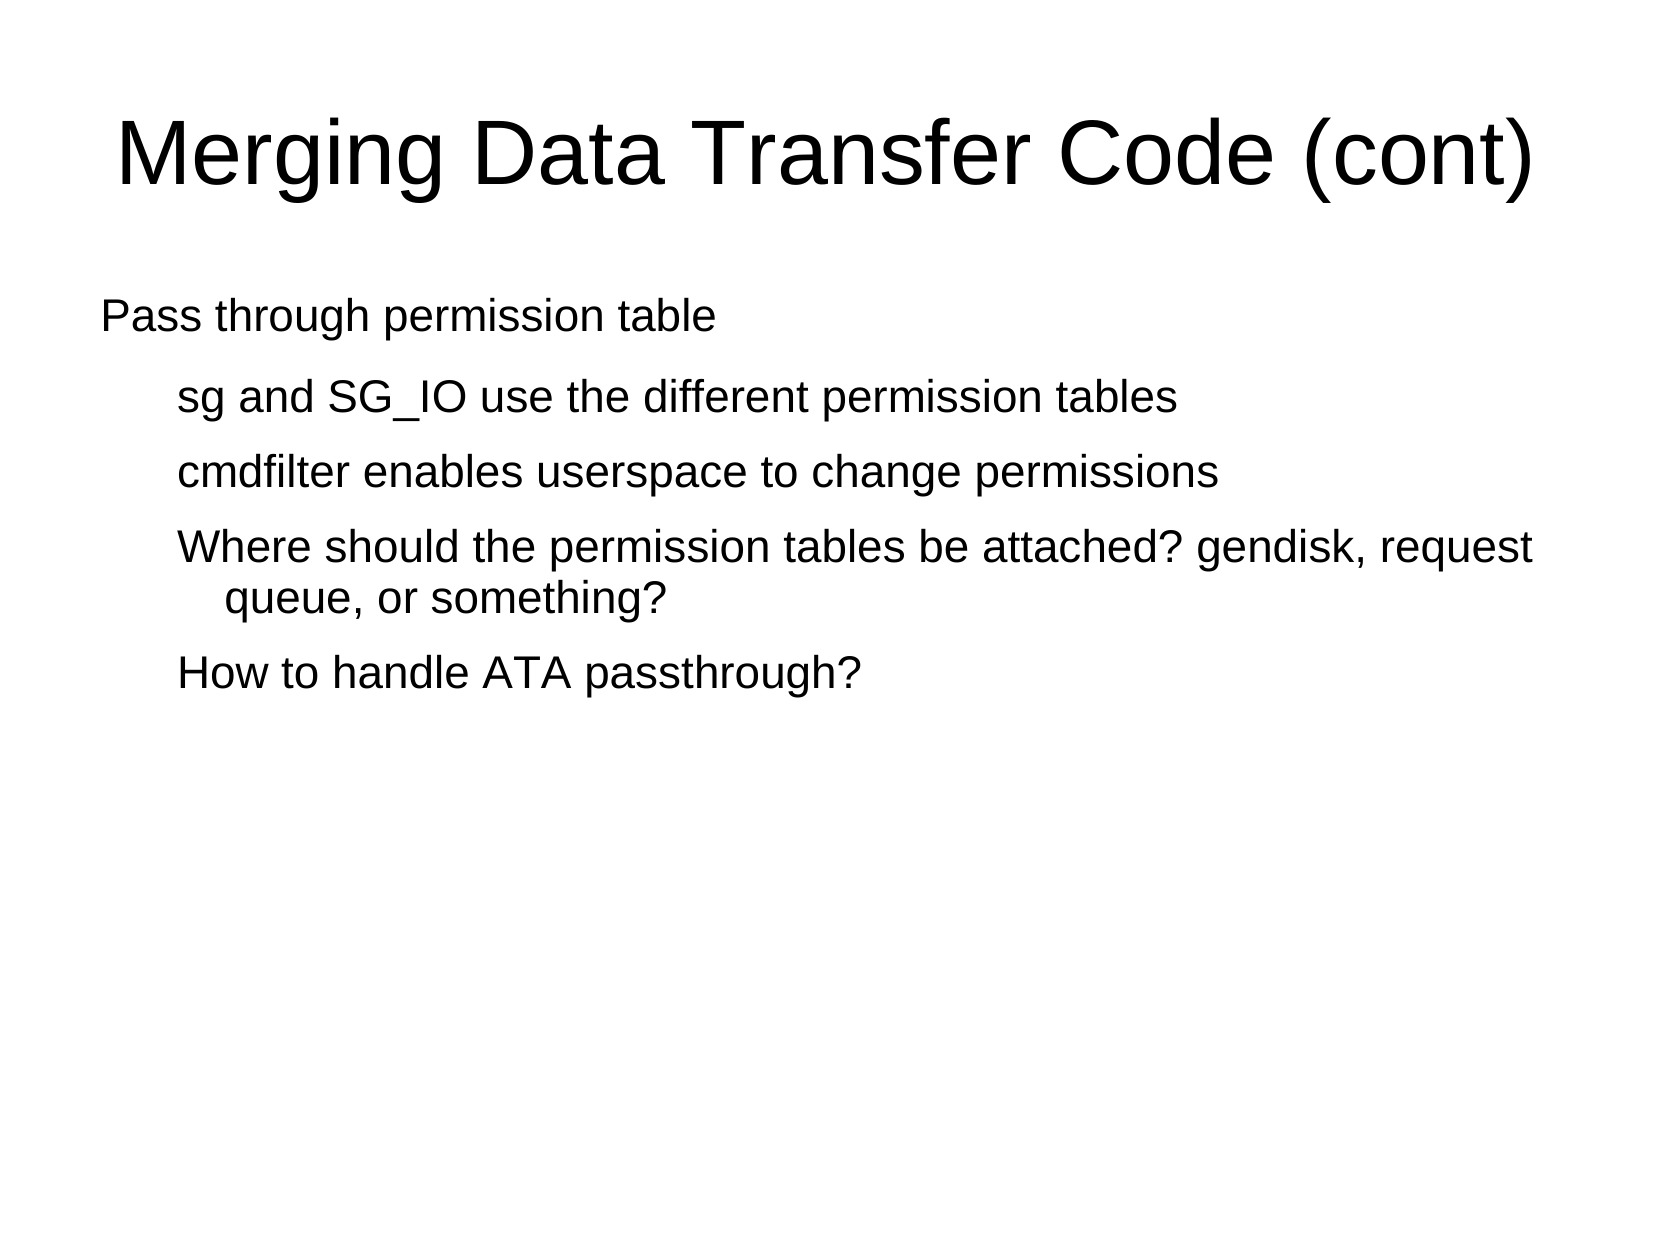

# Merging Data Transfer Code (cont)
Pass through permission table
sg and SG_IO use the different permission tables
cmdfilter enables userspace to change permissions
Where should the permission tables be attached? gendisk, request queue, or something?
How to handle ATA passthrough?